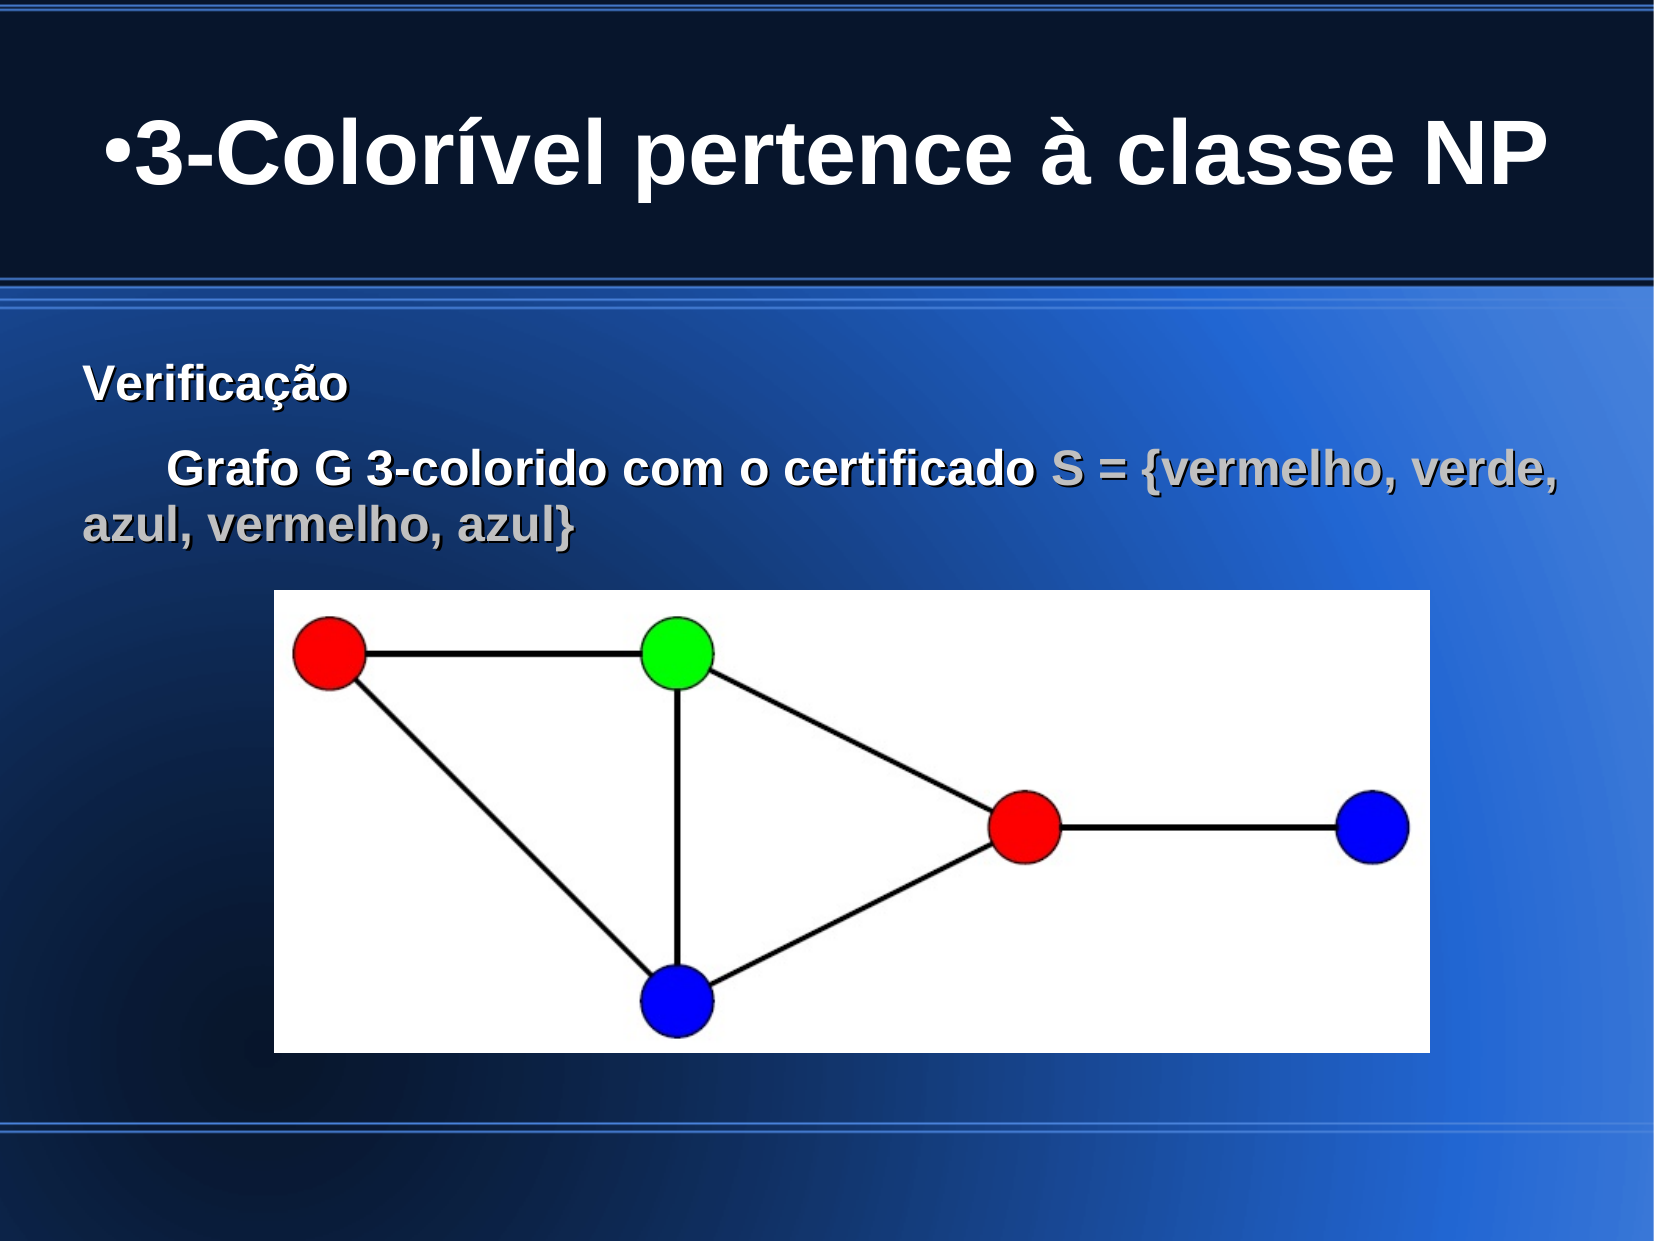

# 3-Colorível pertence à classe NP
Verificação
 Grafo G 3-colorido com o certificado S = {vermelho, verde, azul, vermelho, azul}